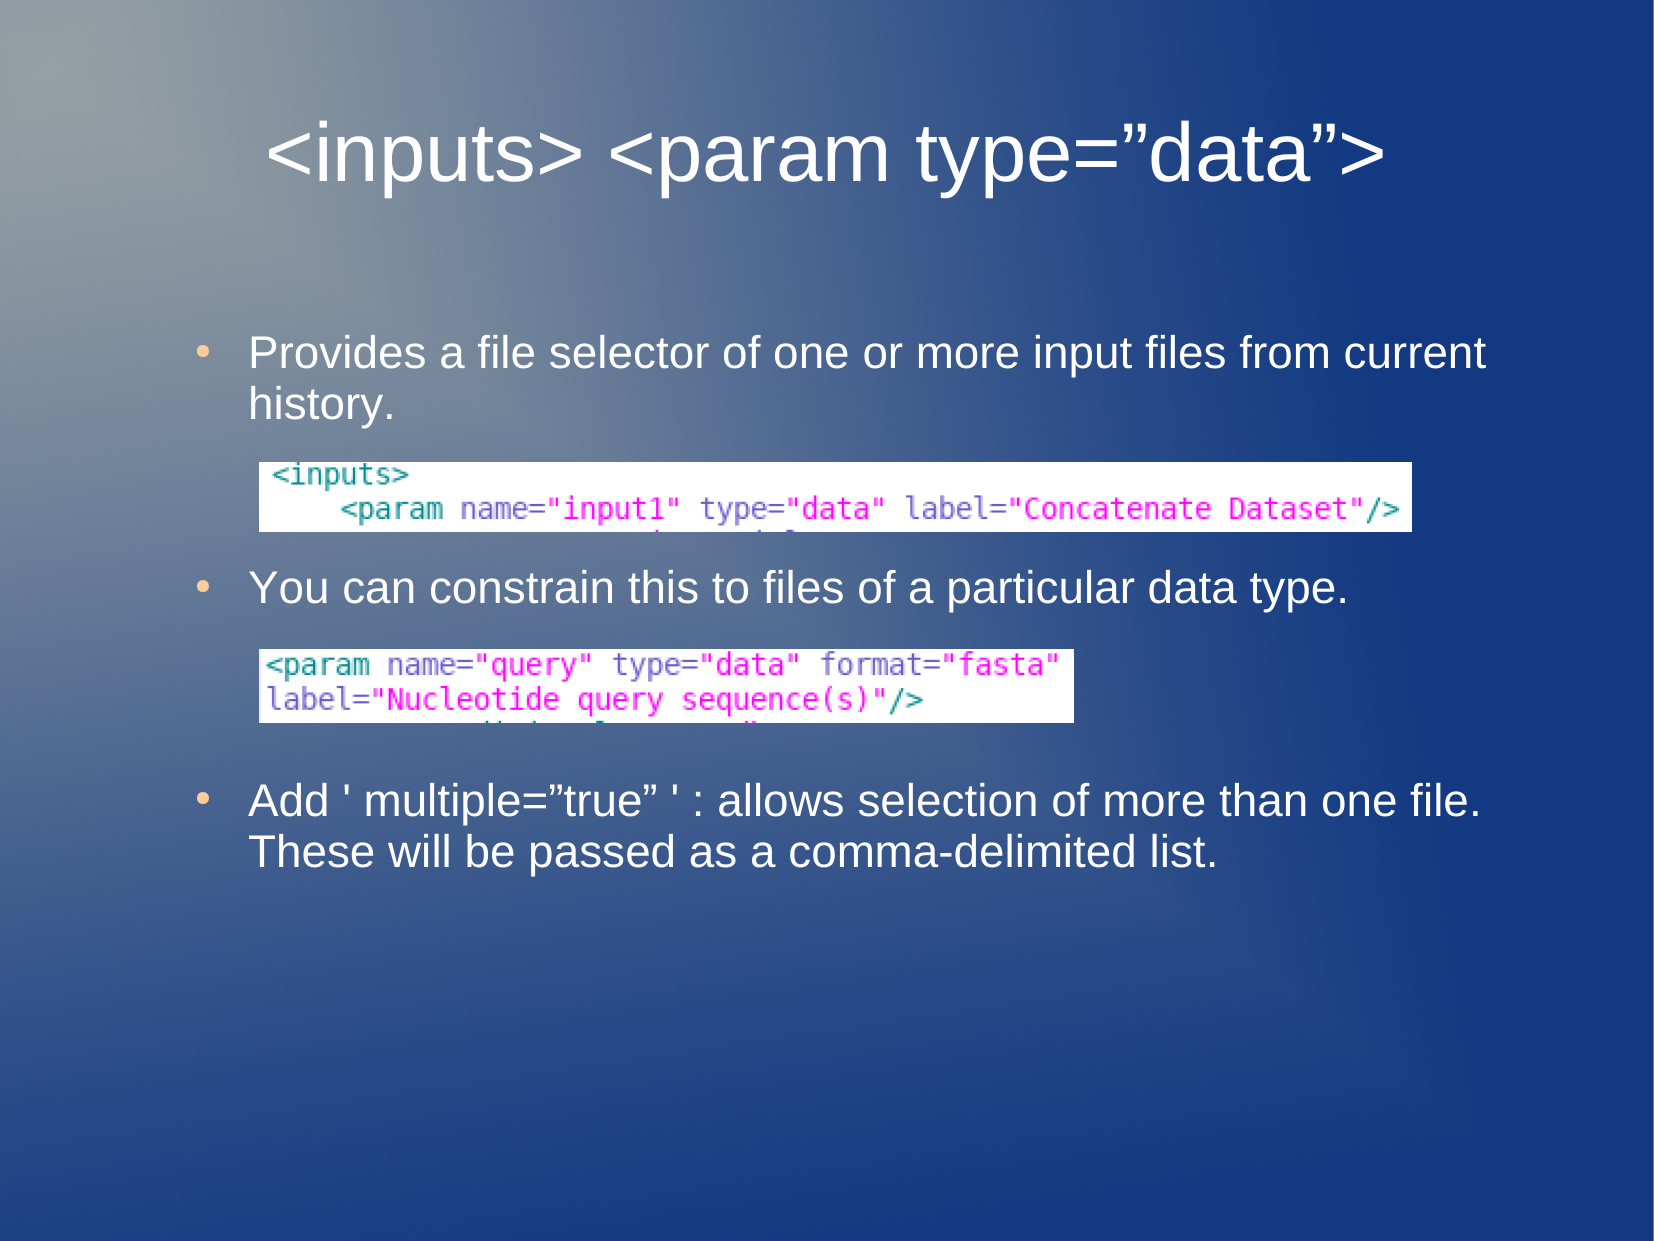

# <inputs> <param type=”data”>
Provides a file selector of one or more input files from current history.
You can constrain this to files of a particular data type.
Add ' multiple=”true” ' : allows selection of more than one file. These will be passed as a comma-delimited list.